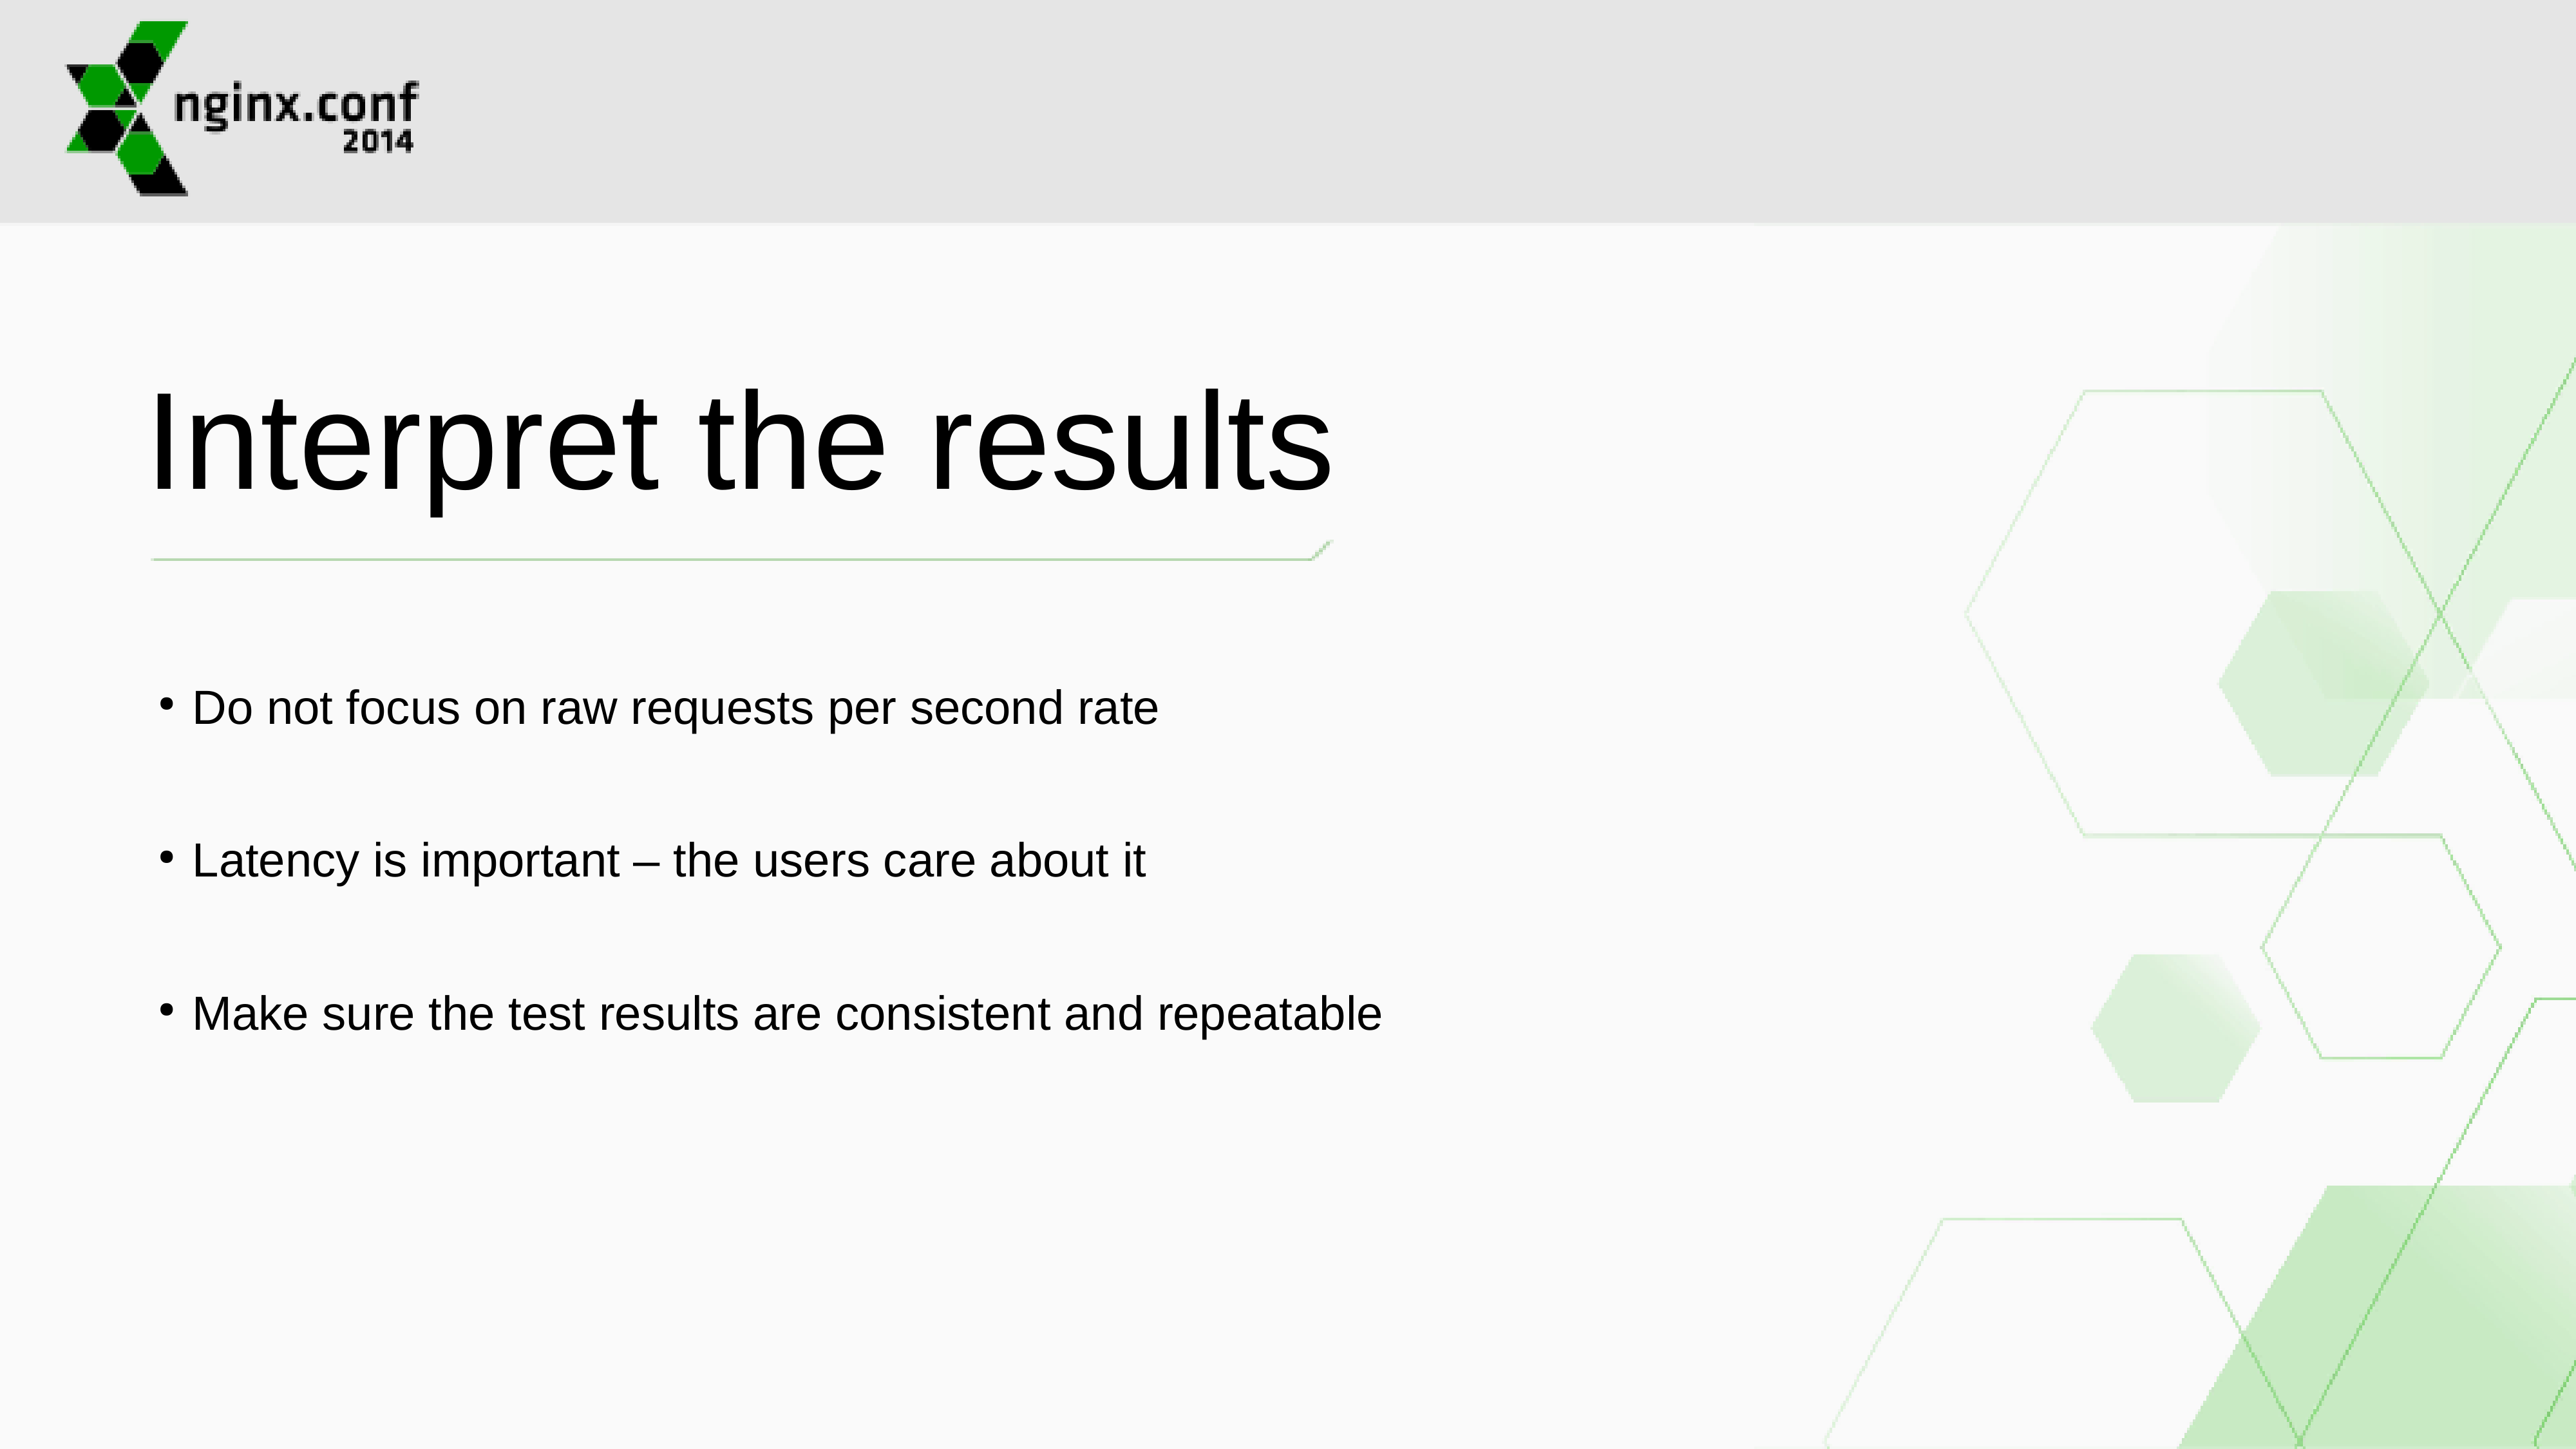

# Interpret the results
Do not focus on raw requests per second rate
Latency is important – the users care about it
Make sure the test results are consistent and repeatable